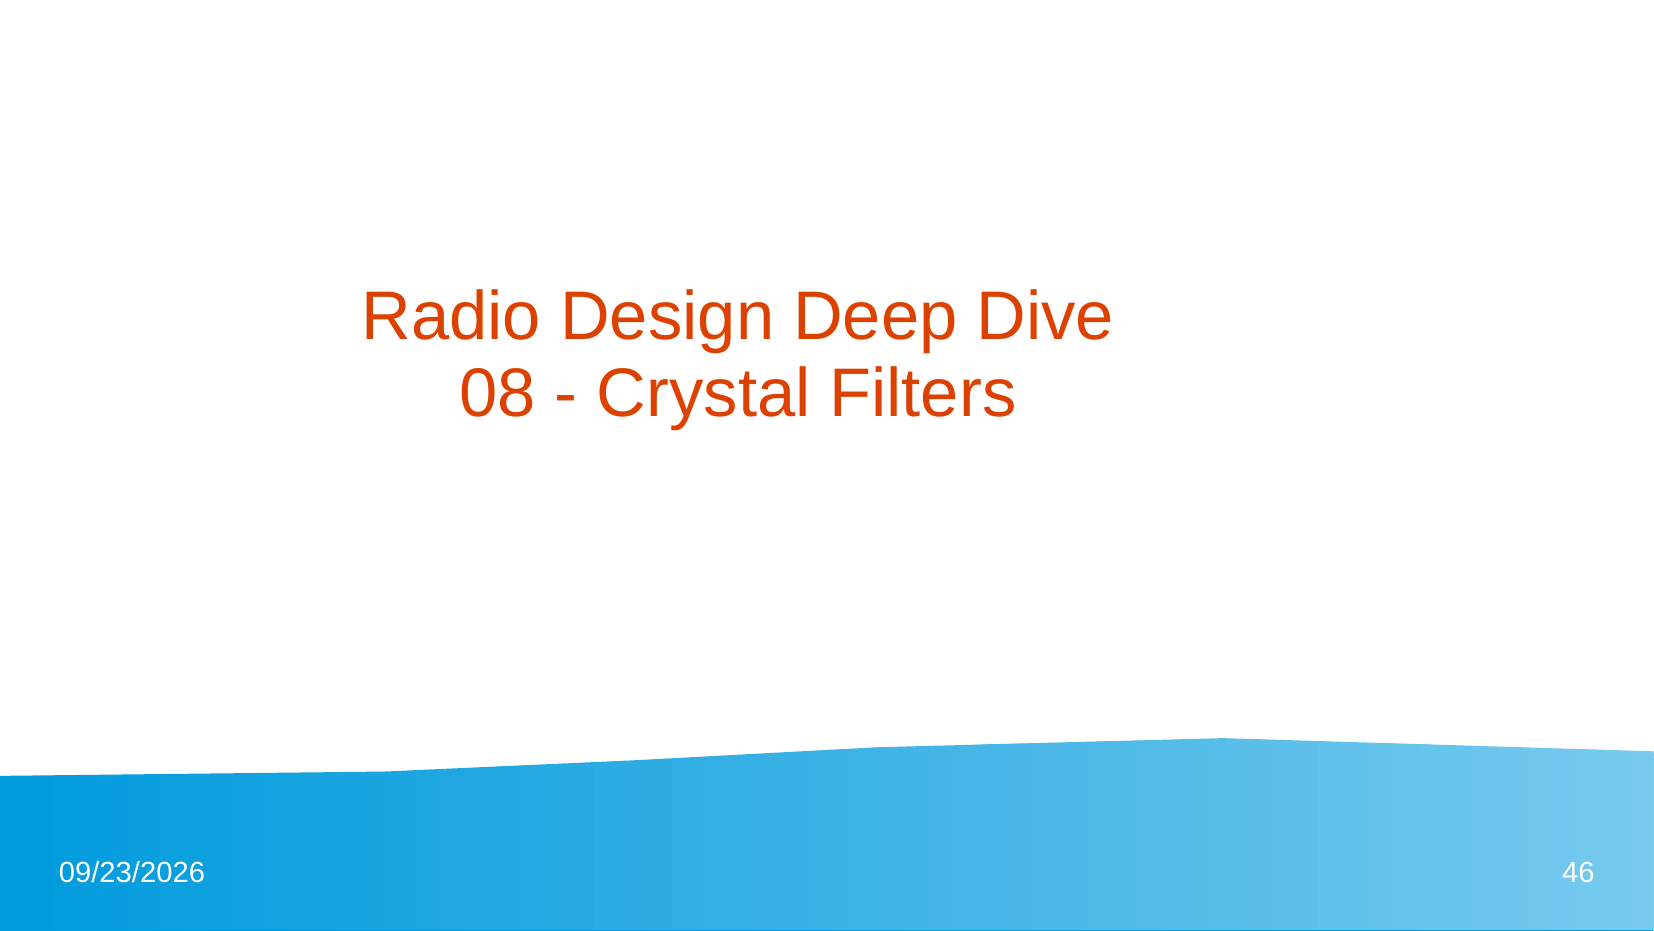

# Radio Design Deep Dive 08 - Crystal Filters